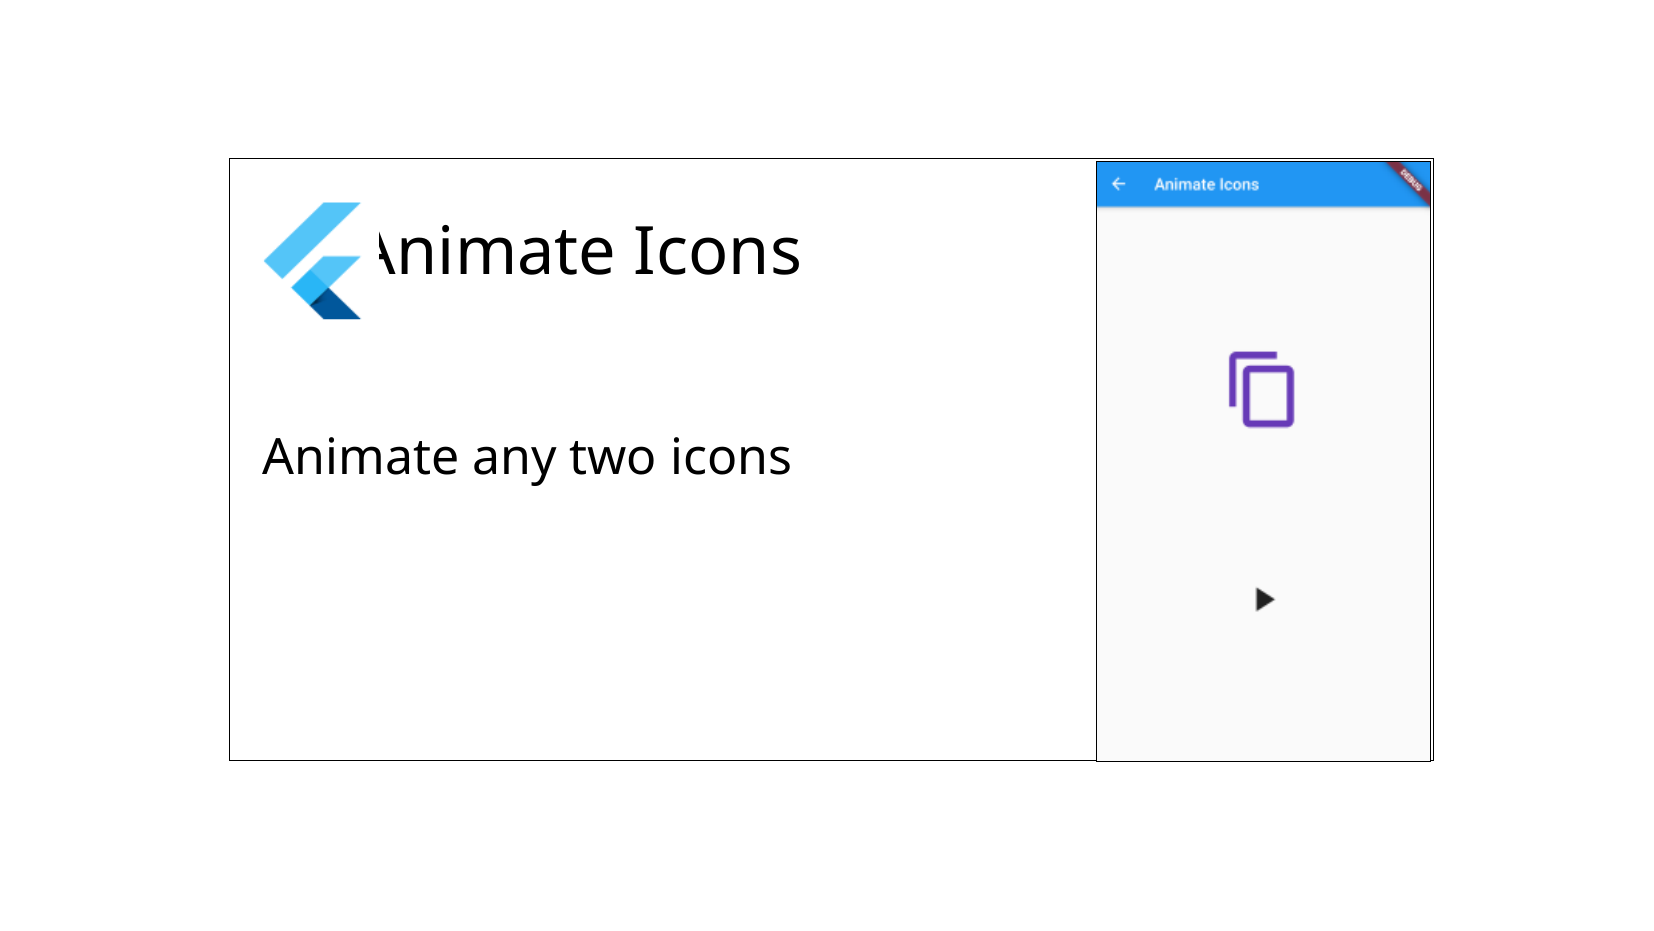

# Animate Icons
Animate any two icons